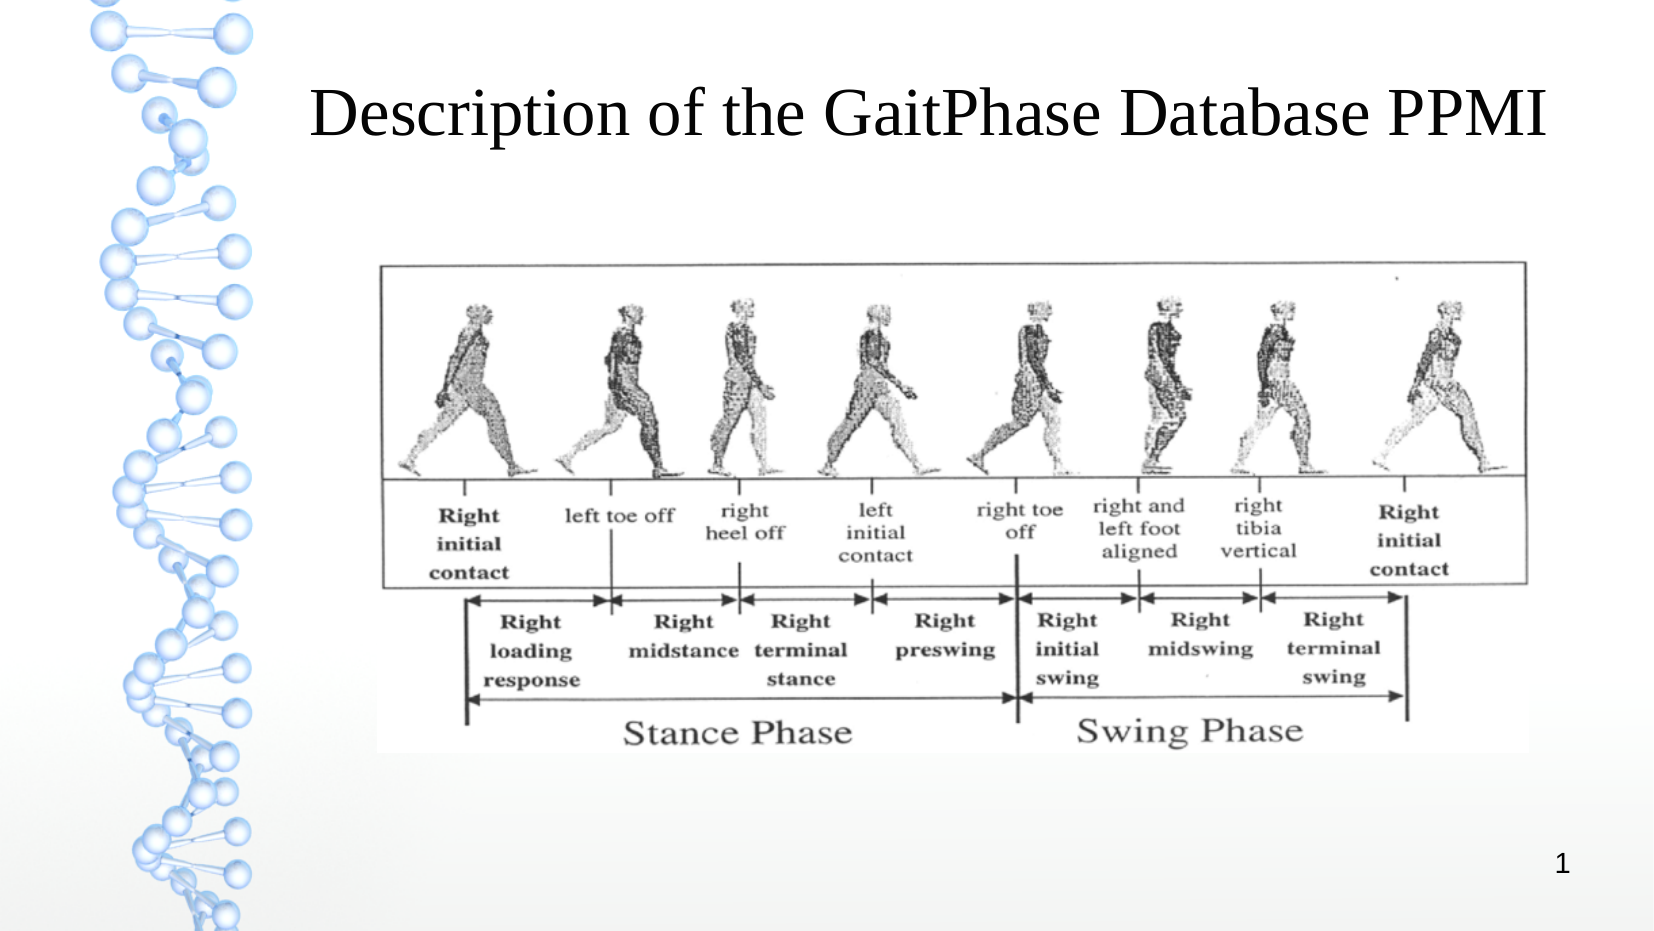

# Description of the GaitPhase Database PPMI
1